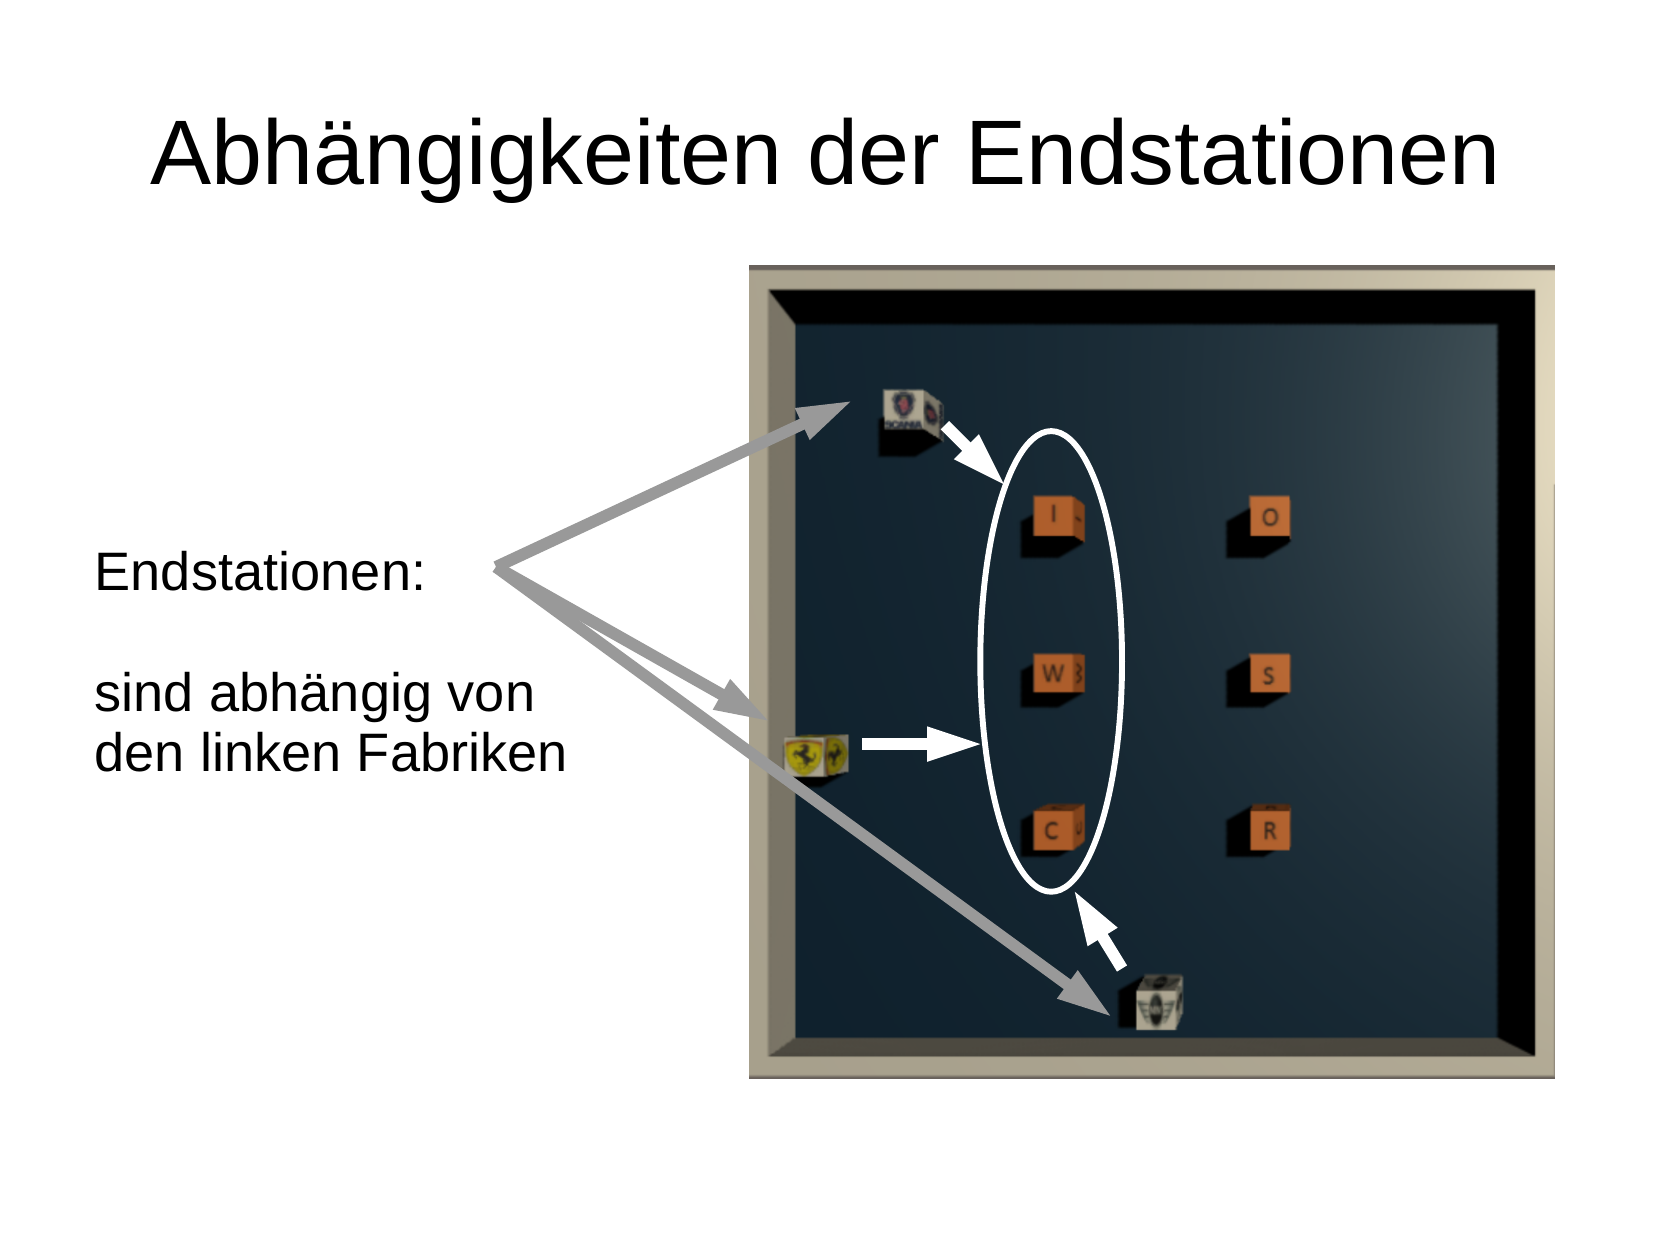

# Abhängigkeiten der Endstationen
Endstationen:
sind abhängig von den linken Fabriken